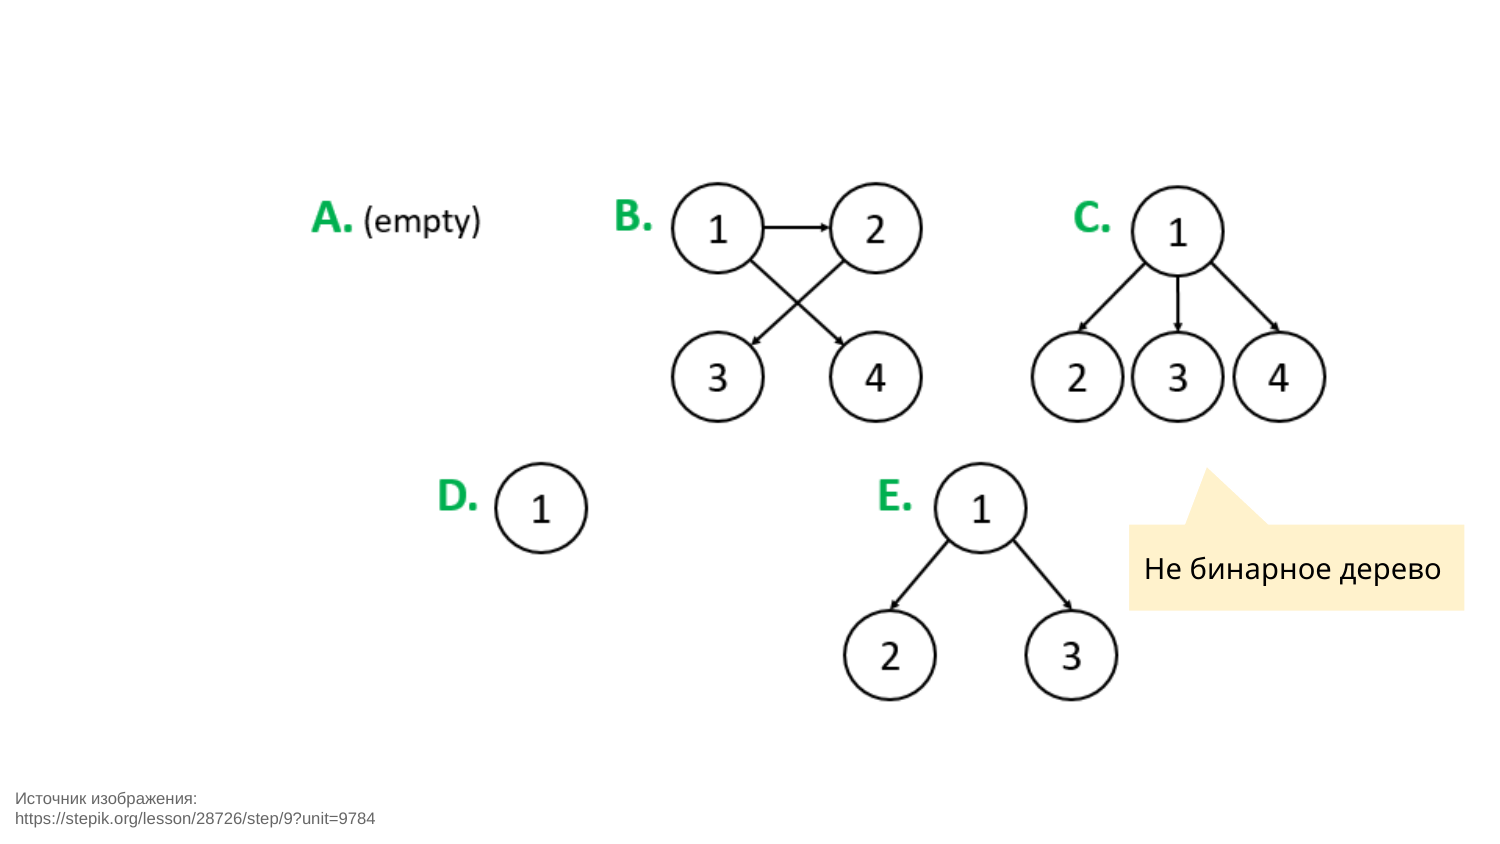

#
Не бинарное дерево
Источник изображения: https://stepik.org/lesson/28726/step/9?unit=9784